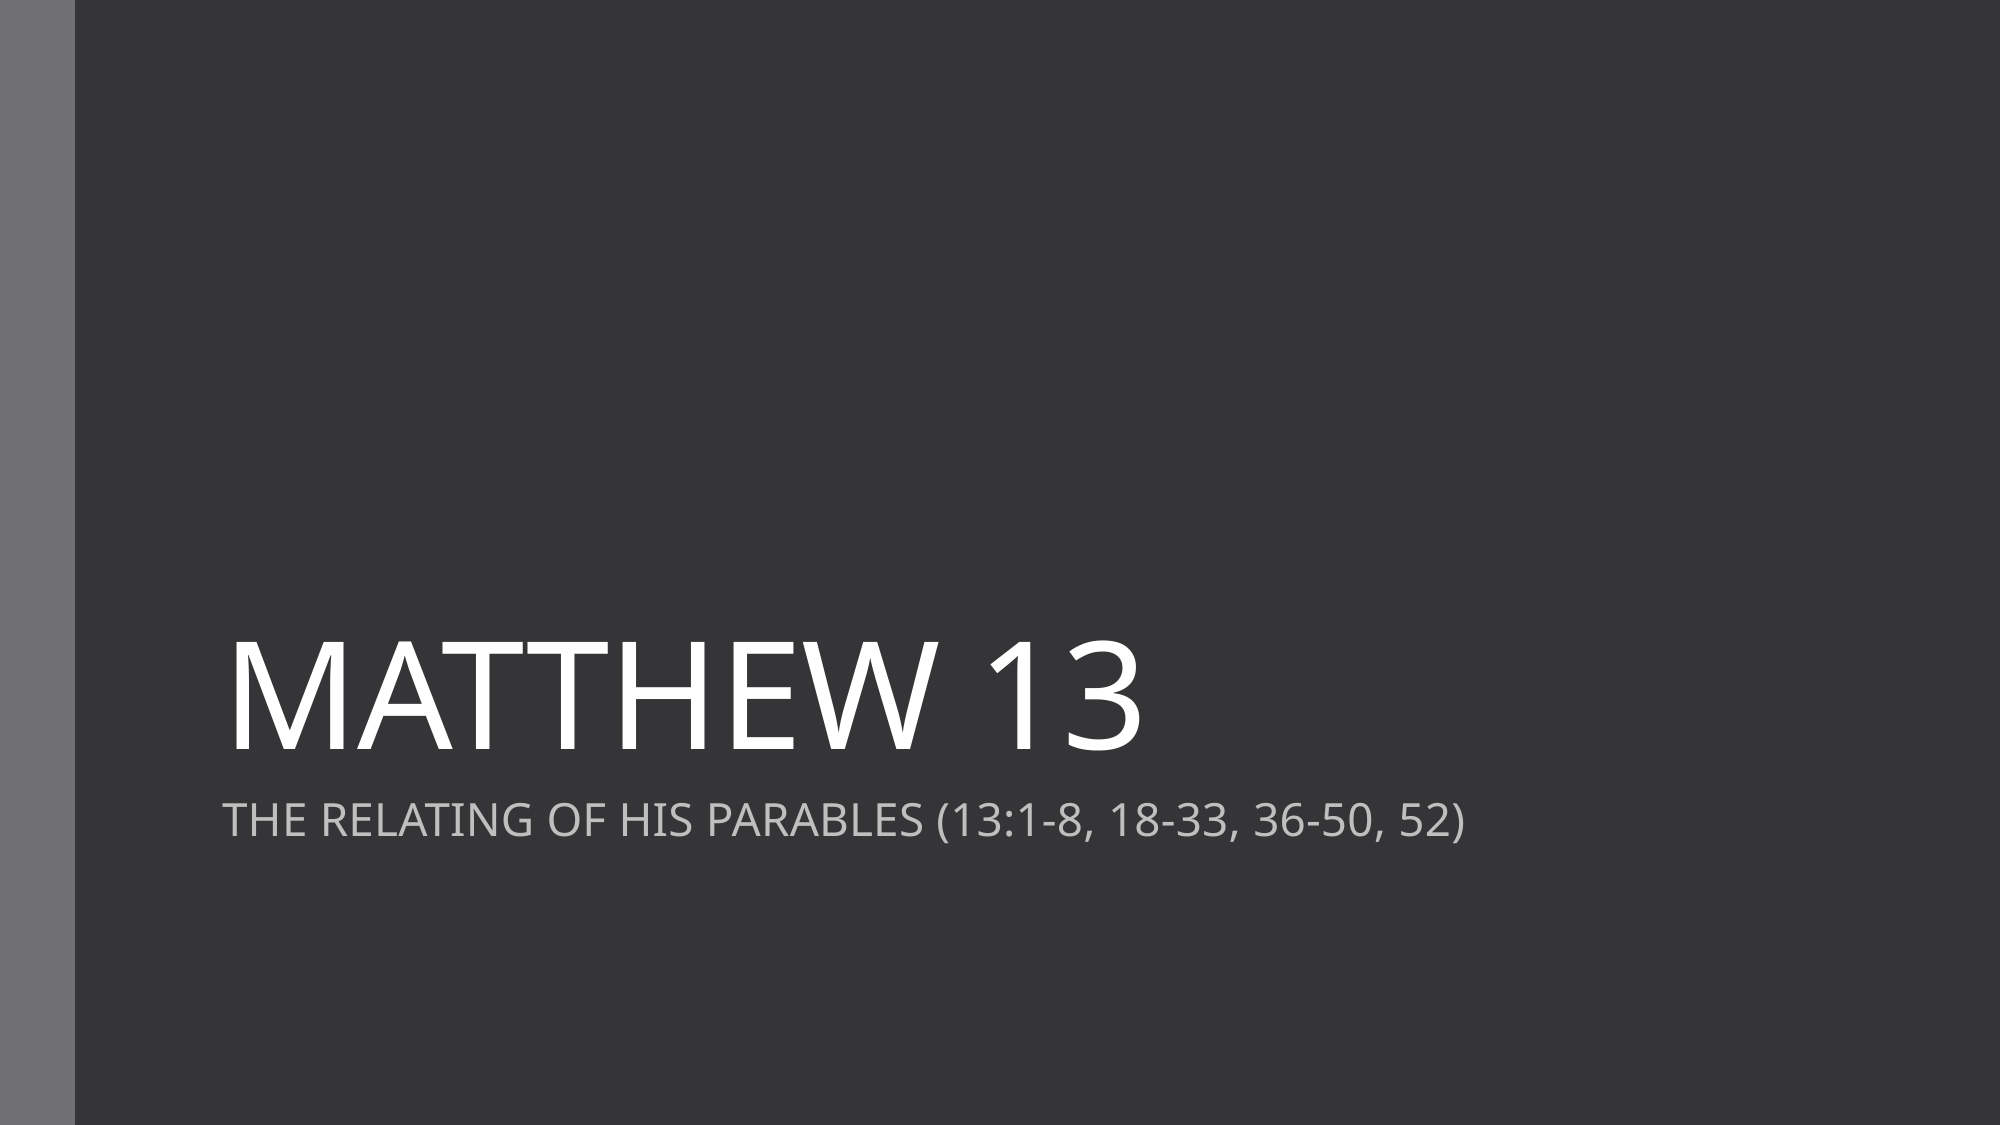

# MATTHEW 13
THE RELATING OF HIS PARABLES (13:1-8, 18-33, 36-50, 52)